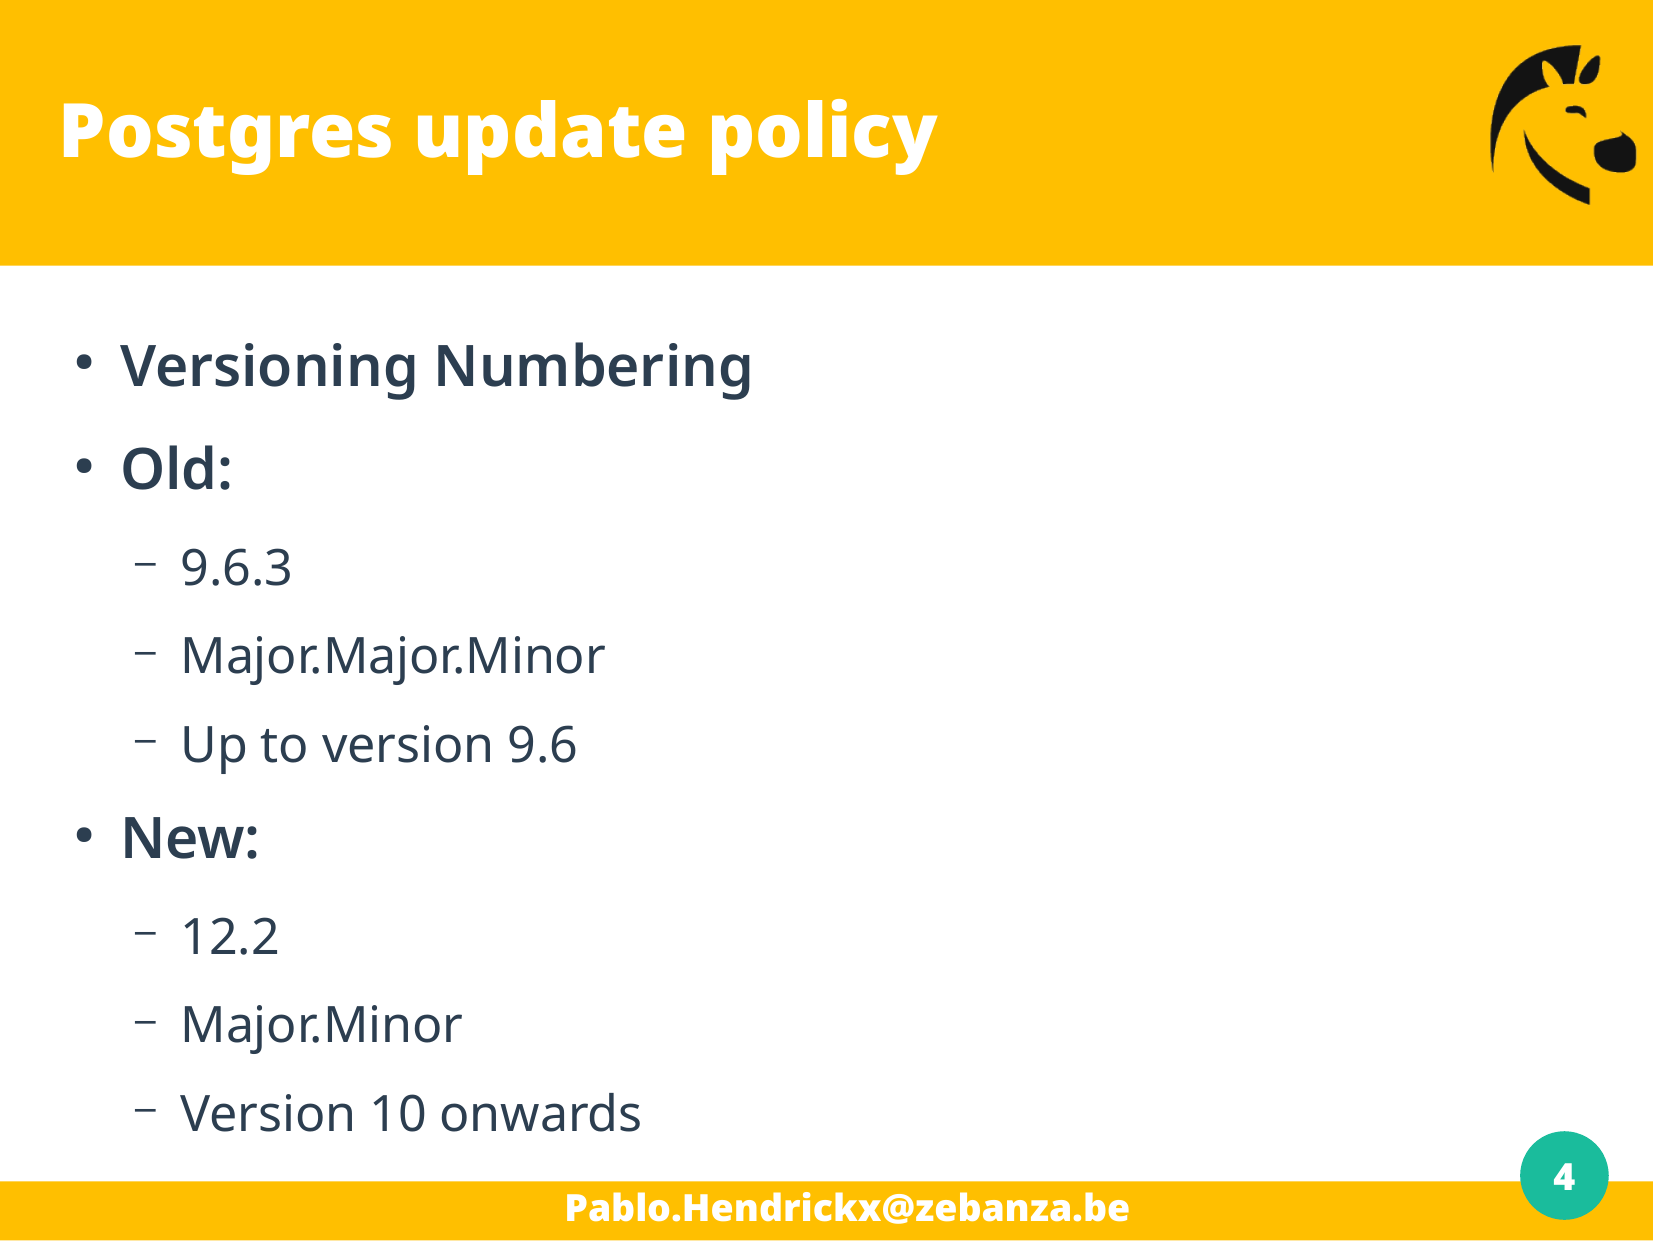

# Postgres update policy
Versioning Numbering
Old:
9.6.3
Major.Major.Minor
Up to version 9.6
New:
12.2
Major.Minor
Version 10 onwards
4
Pablo.Hendrickx@zebanza.be